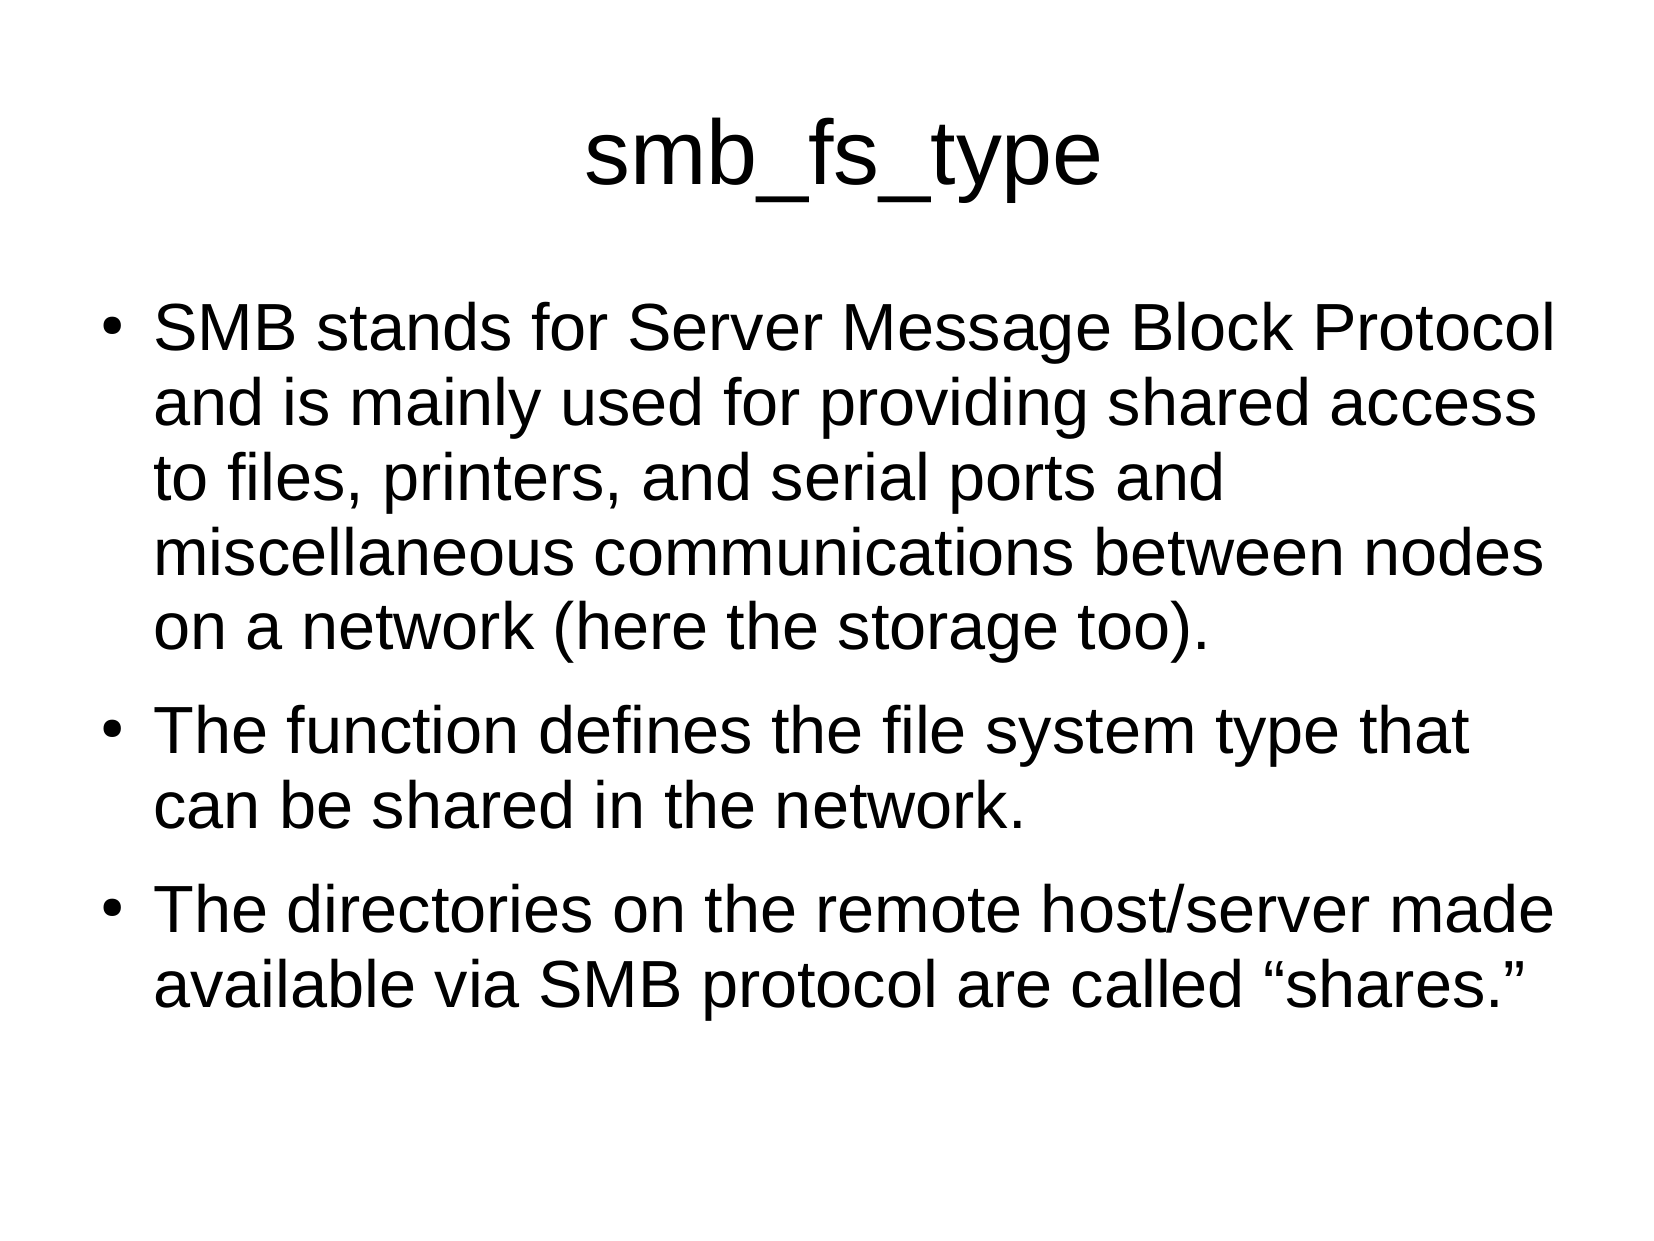

# smb_fs_type
SMB stands for Server Message Block Protocol and is mainly used for providing shared access to files, printers, and serial ports and miscellaneous communications between nodes on a network (here the storage too).
The function defines the file system type that can be shared in the network.
The directories on the remote host/server made available via SMB protocol are called “shares.”